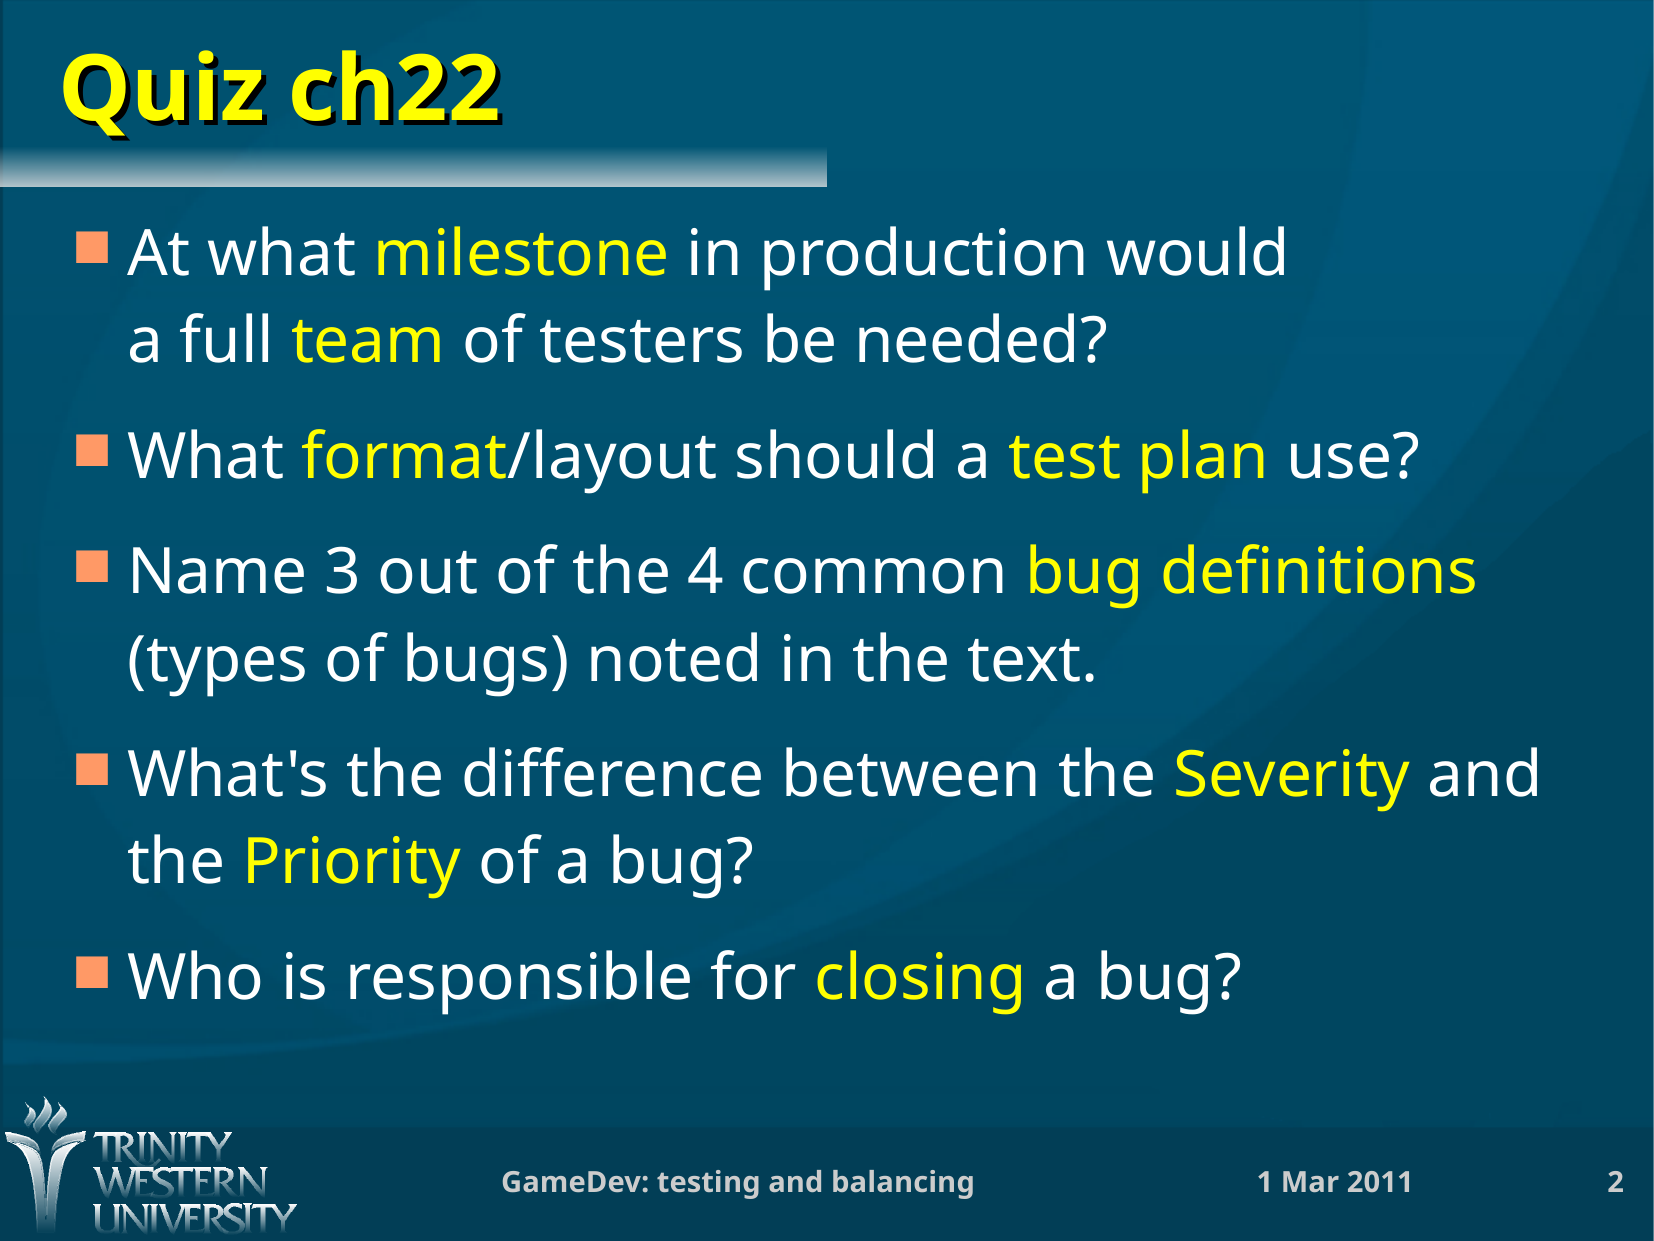

# Quiz ch22
At what milestone in production would
a full team of testers be needed?
What format/layout should a test plan use?
Name 3 out of the 4 common bug definitions (types of bugs) noted in the text.
What's the difference between the Severity and the Priority of a bug?
Who is responsible for closing a bug?
GameDev: testing and balancing
1 Mar 2011
2